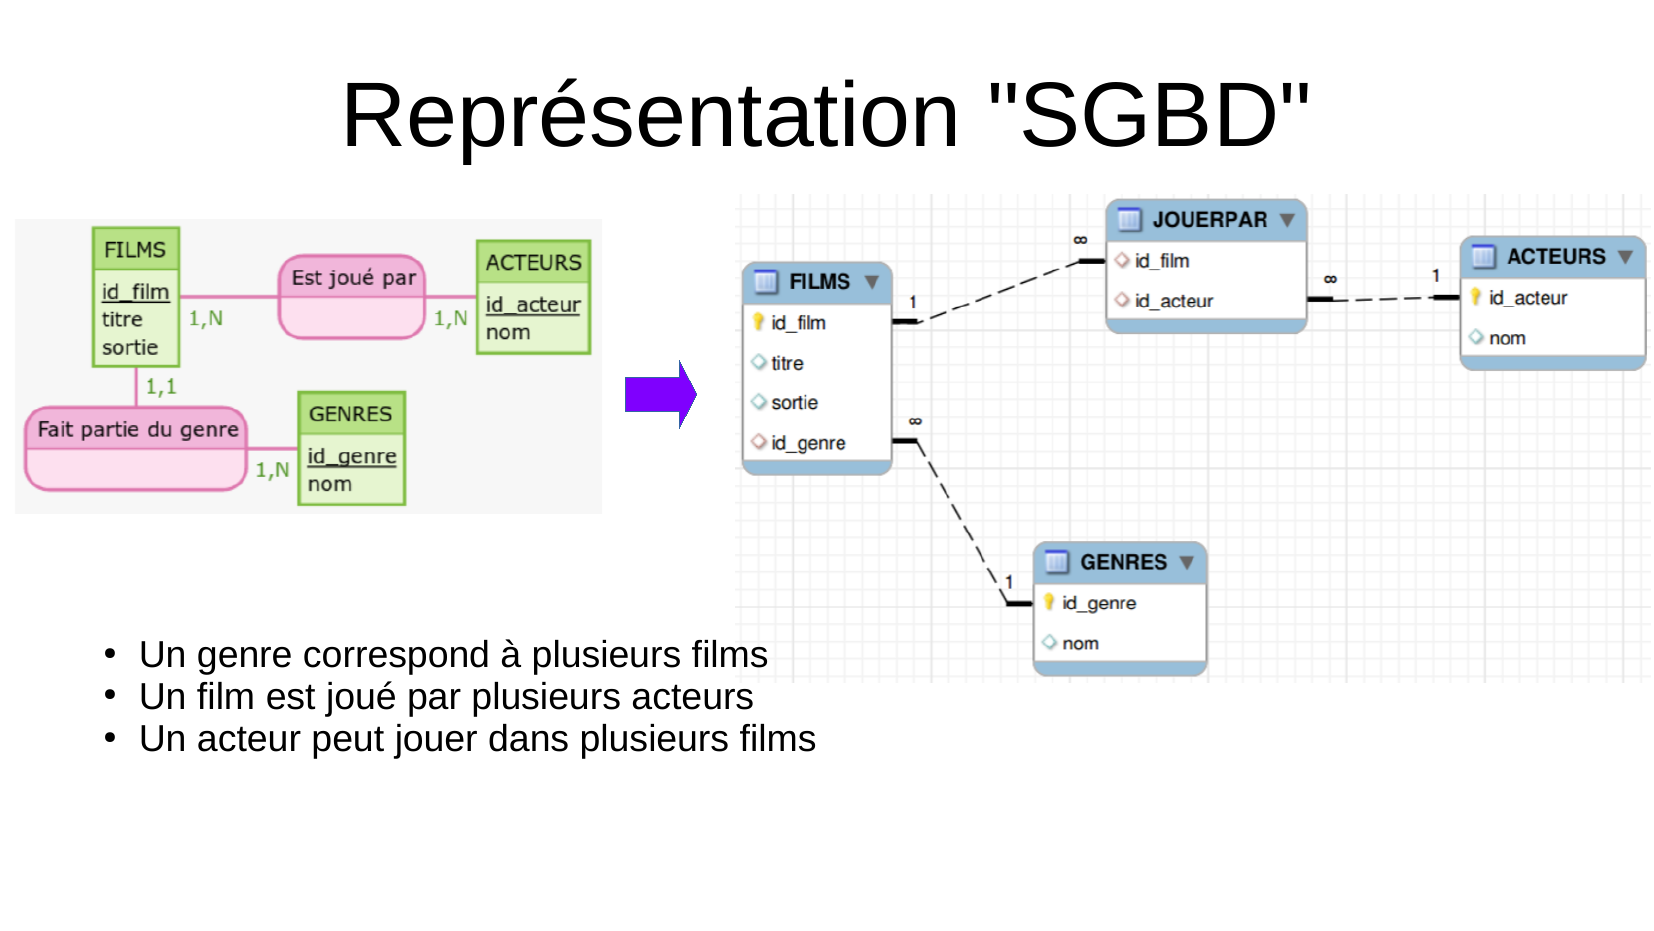

# Représentation "SGBD"
Un genre correspond à plusieurs films
Un film est joué par plusieurs acteurs
Un acteur peut jouer dans plusieurs films